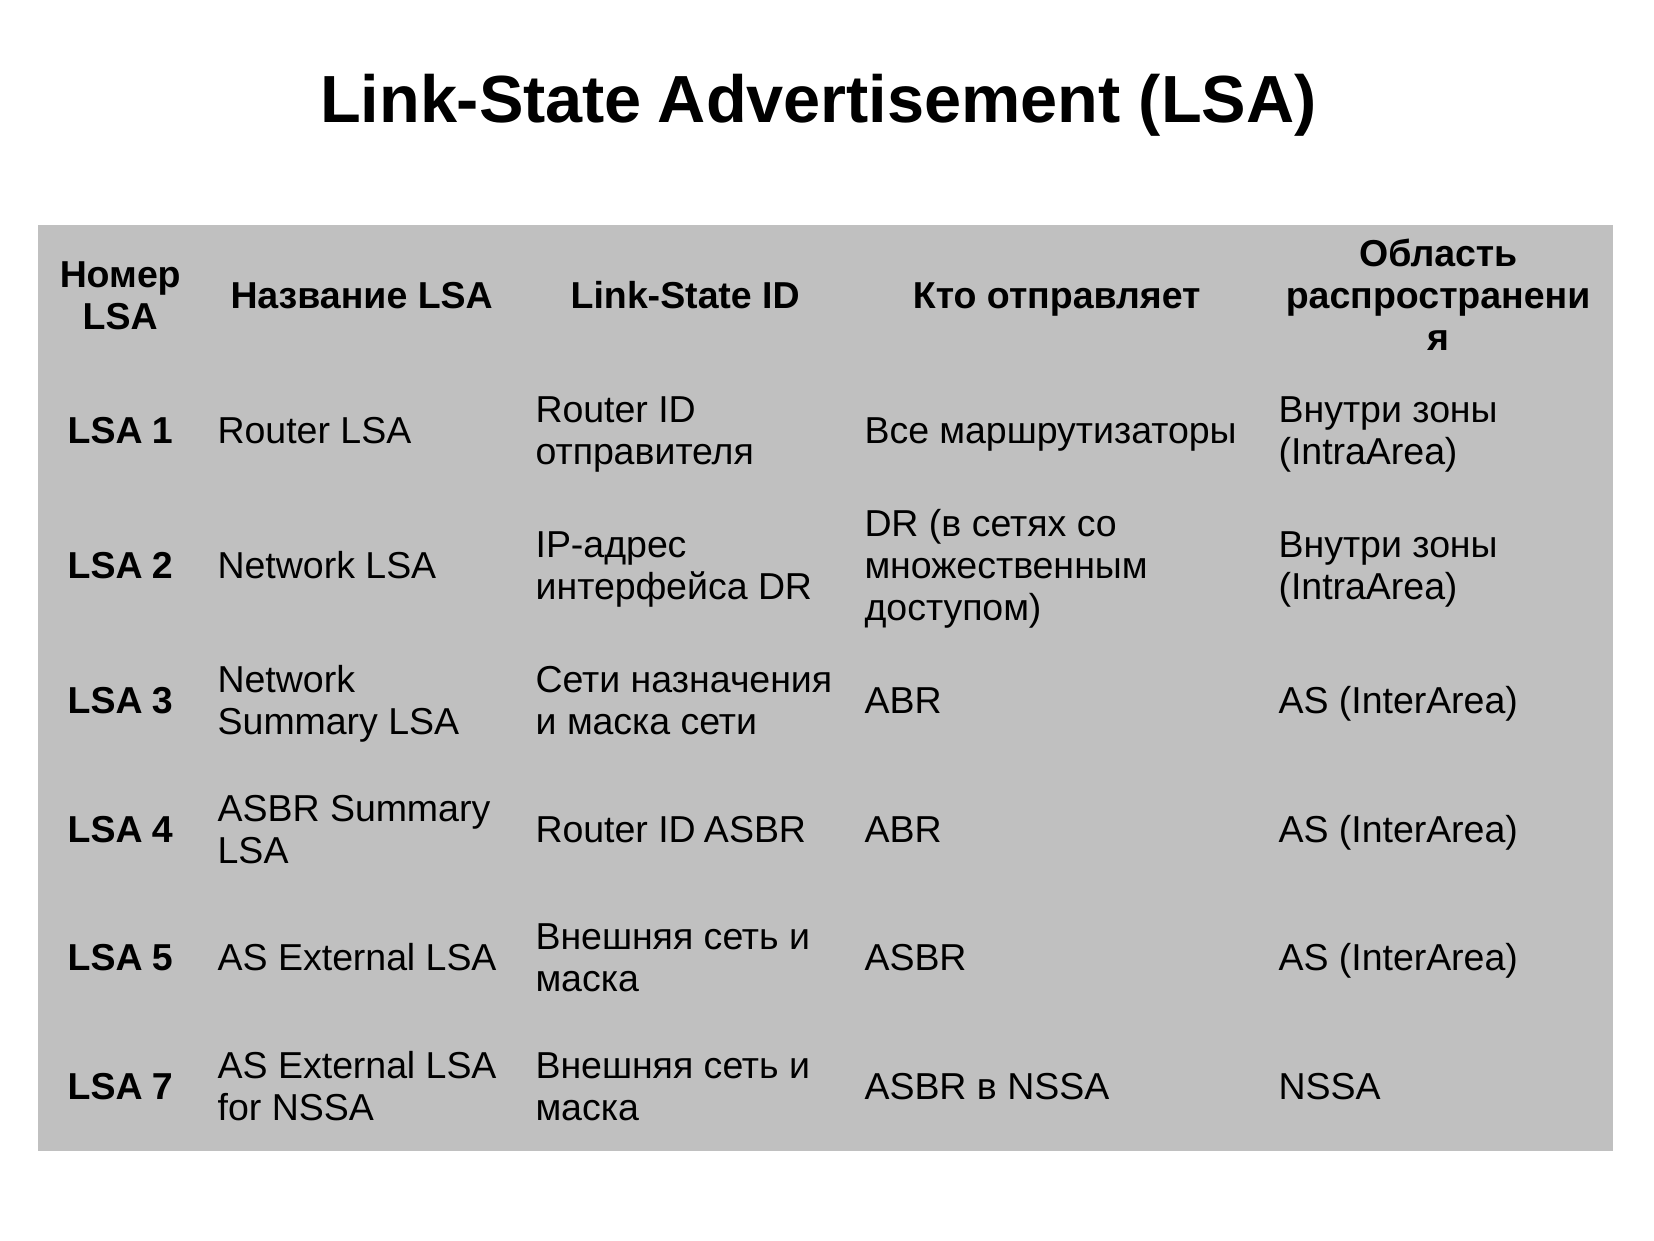

# Link-State Advertisement (LSA)
| Номер LSA | Название LSA | Link-State ID | Кто отправляет | Область распространения |
| --- | --- | --- | --- | --- |
| LSA 1 | Router LSA | Router ID отправителя | Все маршрутизаторы | Внутри зоны (IntraArea) |
| LSA 2 | Network LSA | IP-адрес интерфейса DR | DR (в сетях со множественным доступом) | Внутри зоны (IntraArea) |
| LSA 3 | Network Summary LSA | Сети назначения и маска сети | ABR | AS (InterArea) |
| LSA 4 | ASBR Summary LSA | Router ID ASBR | ABR | AS (InterArea) |
| LSA 5 | AS External LSA | Внешняя сеть и маска | ASBR | AS (InterArea) |
| LSA 7 | AS External LSA for NSSA | Внешняя сеть и маска | ASBR в NSSA | NSSA |